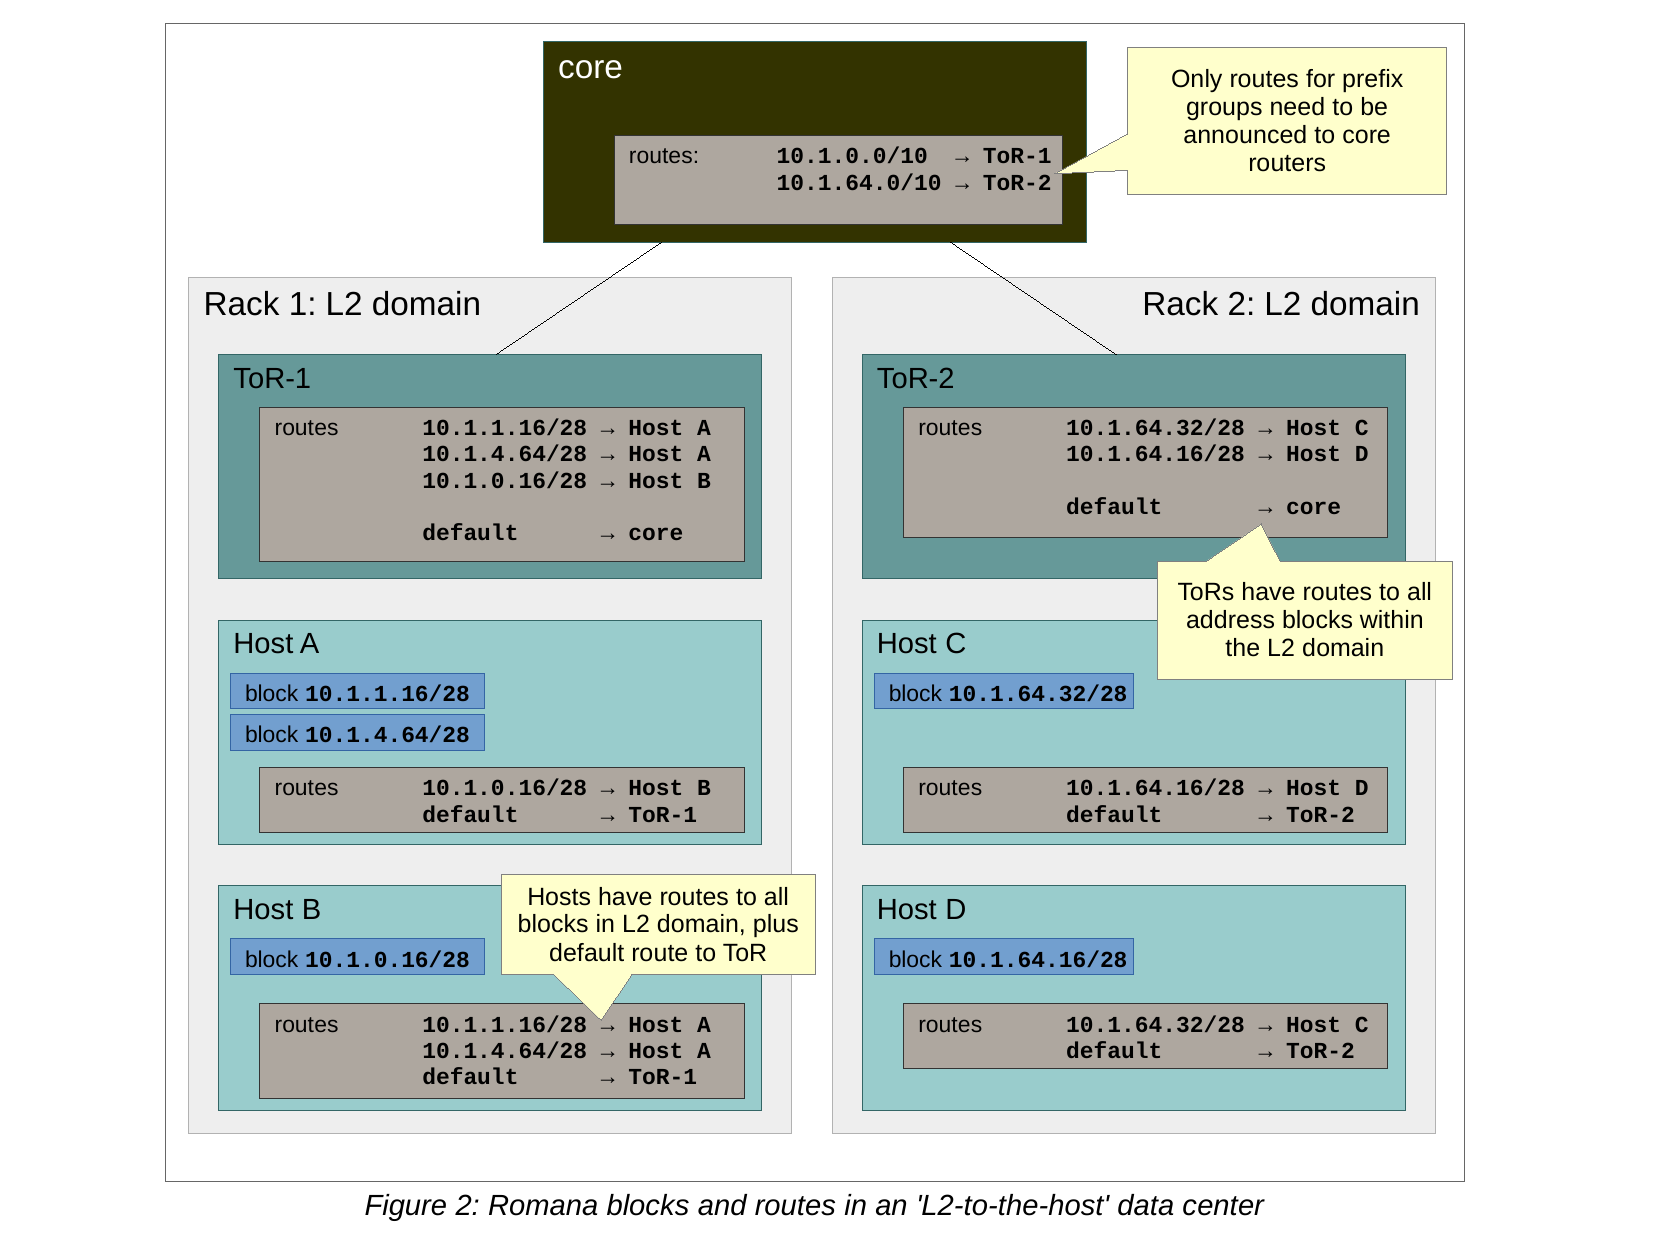

core
Only routes for prefix groups need to be announced to core routers
routes:		10.1.0.0/10 → ToR-1
		10.1.64.0/10 → ToR-2
Rack 1: L2 domain
Rack 2: L2 domain
ToR-1
ToR-2
routes		10.1.1.16/28 → Host A
		10.1.4.64/28 → Host A
		10.1.0.16/28 → Host B
		default → core
routes		10.1.64.32/28 → Host C
		10.1.64.16/28 → Host D
		default → core
ToRs have routes to all address blocks within the L2 domain
Host A
Host C
block 10.1.1.16/28
block 10.1.64.32/28
block 10.1.4.64/28
routes		10.1.0.16/28 → Host B
		default → ToR-1
routes		10.1.64.16/28 → Host D
		default → ToR-2
Hosts have routes to all blocks in L2 domain, plus default route to ToR
Host B
Host D
block 10.1.0.16/28
block 10.1.64.16/28
routes		10.1.1.16/28 → Host A
		10.1.4.64/28 → Host A
		default → ToR-1
routes		10.1.64.32/28 → Host C
		default → ToR-2
Figure 2: Romana blocks and routes in an 'L2-to-the-host' data center